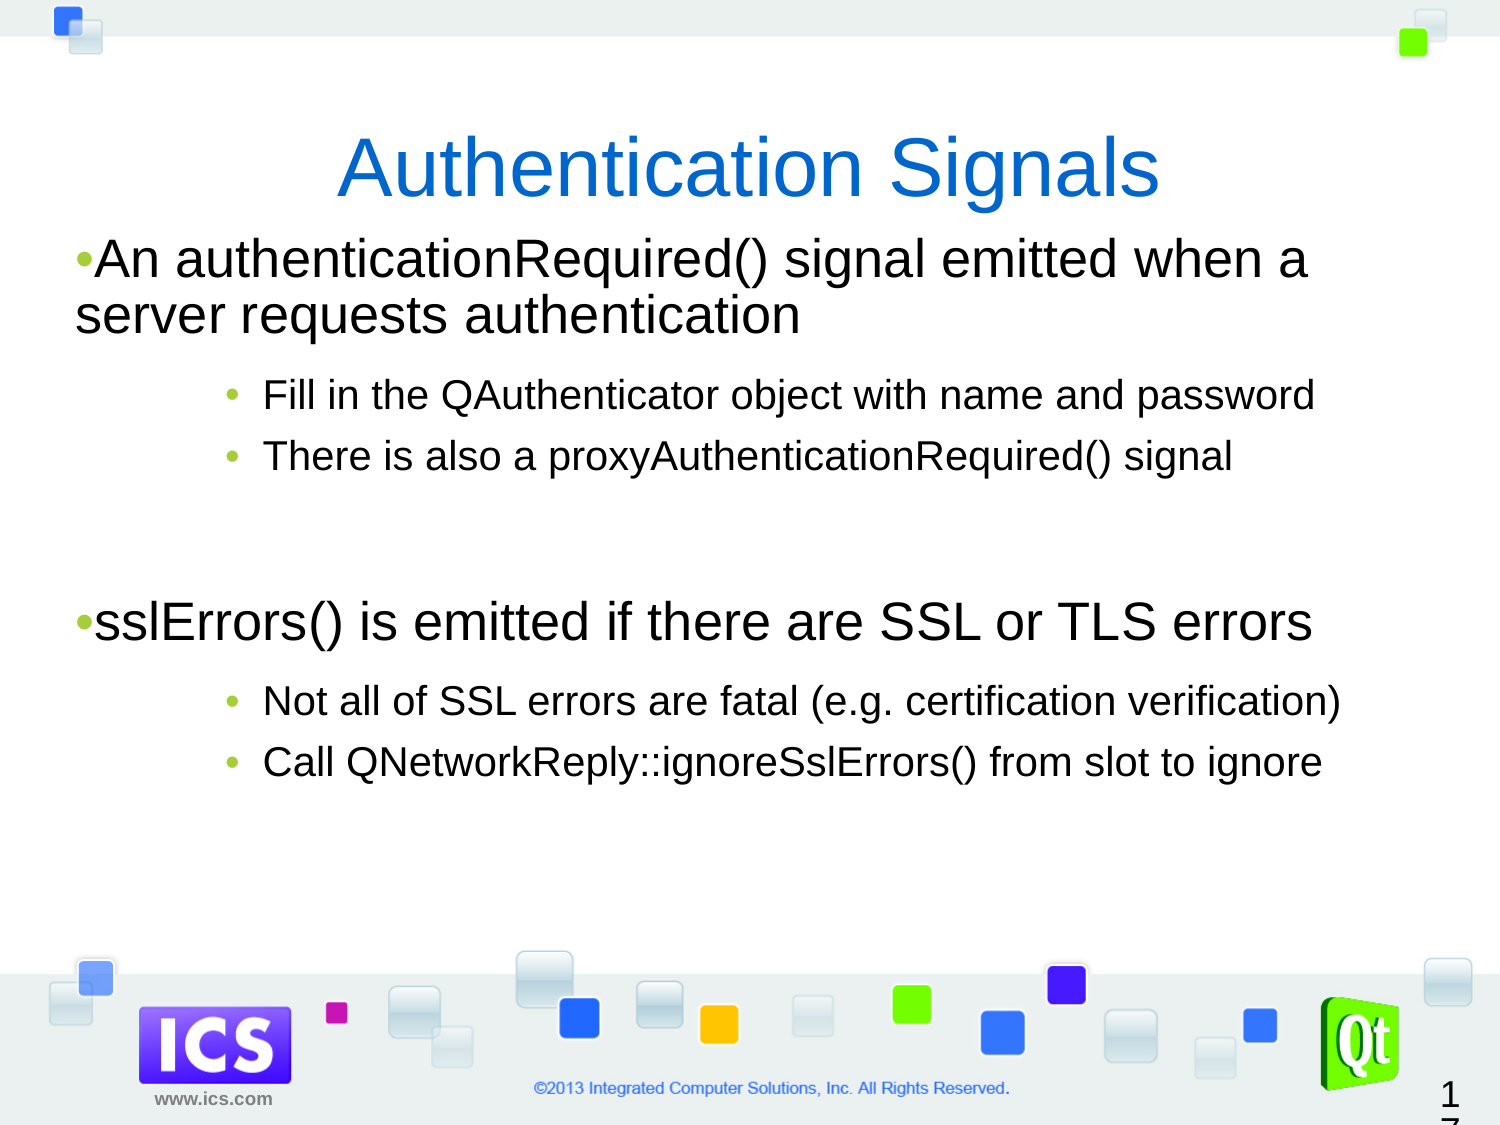

# Authentication Signals
An authenticationRequired() signal emitted when a server requests authentication
Fill in the QAuthenticator object with name and password
There is also a proxyAuthenticationRequired() signal
sslErrors() is emitted if there are SSL or TLS errors
Not all of SSL errors are fatal (e.g. certification verification)
Call QNetworkReply::ignoreSslErrors() from slot to ignore